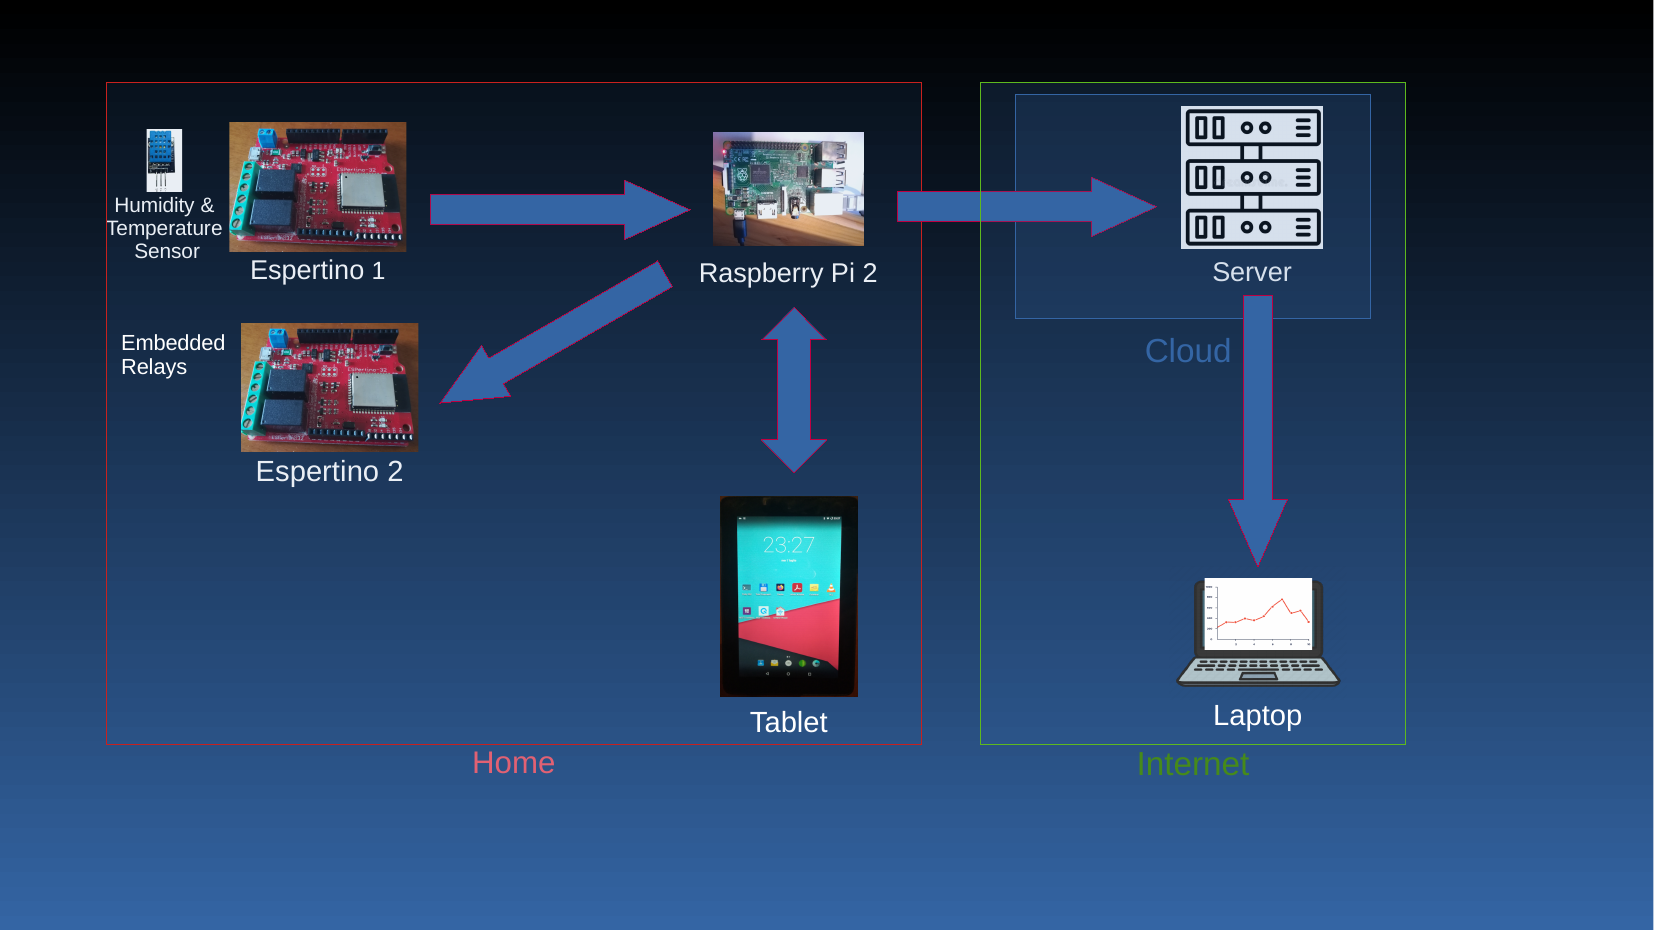

Home
Internet
Cloud
Server
Espertino 1
Humidity &
Temperature
 Sensor
Raspberry Pi 2
Embedded Relays
Espertino 2
Tablet
Laptop